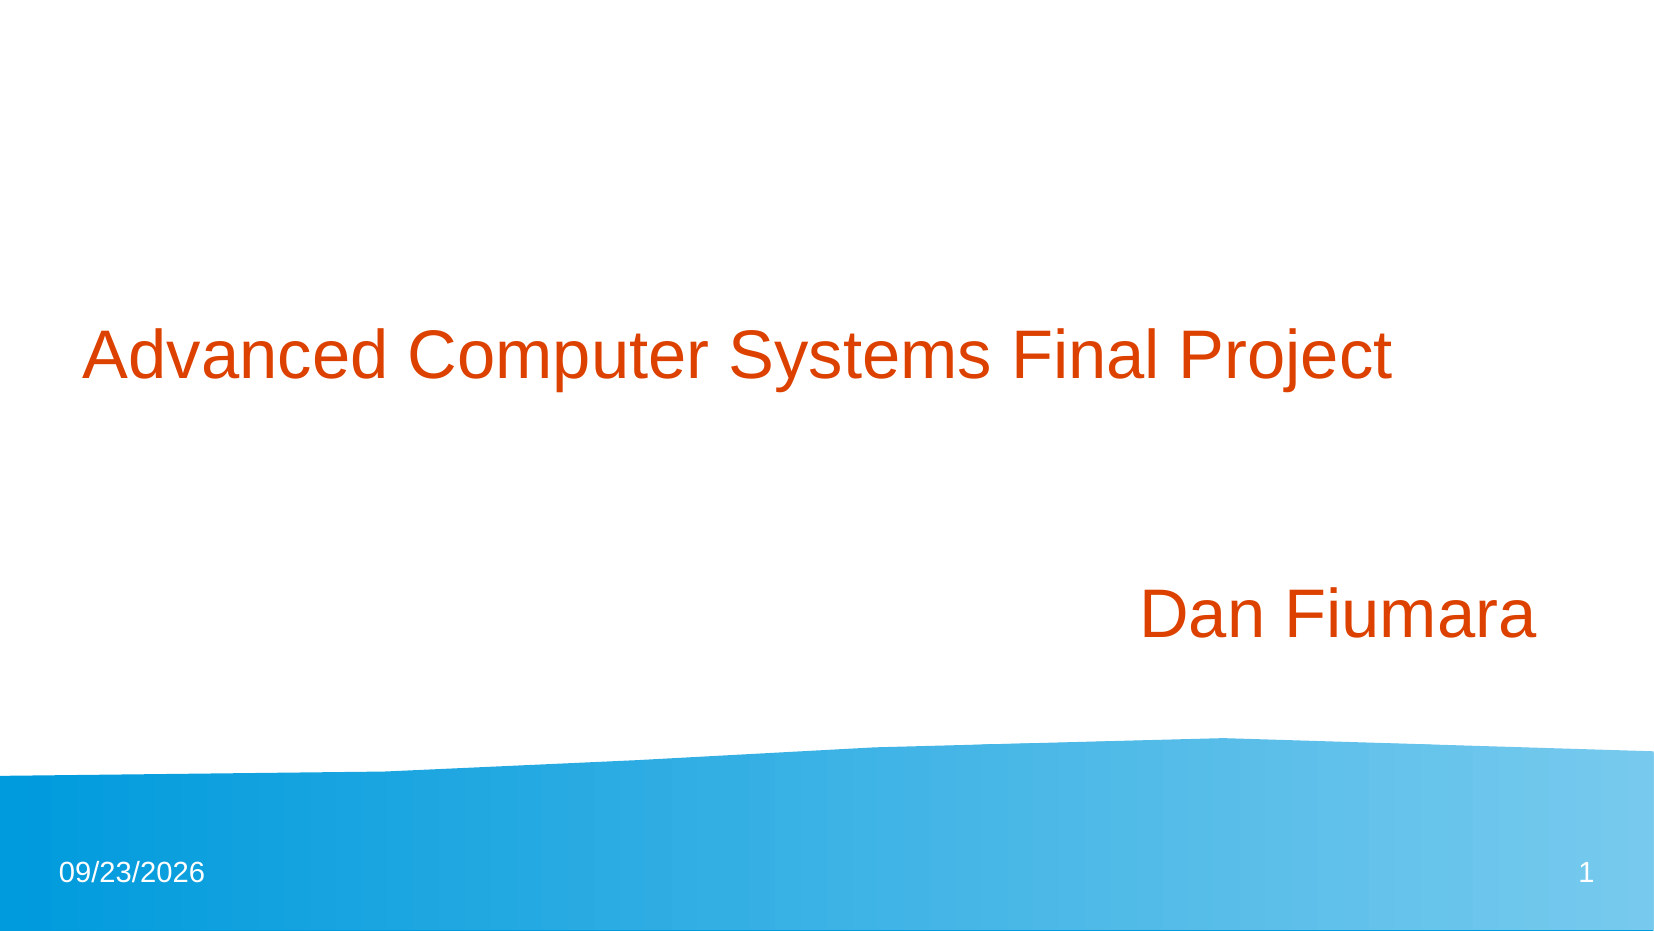

# Advanced Computer Systems Final Project
Dan Fiumara